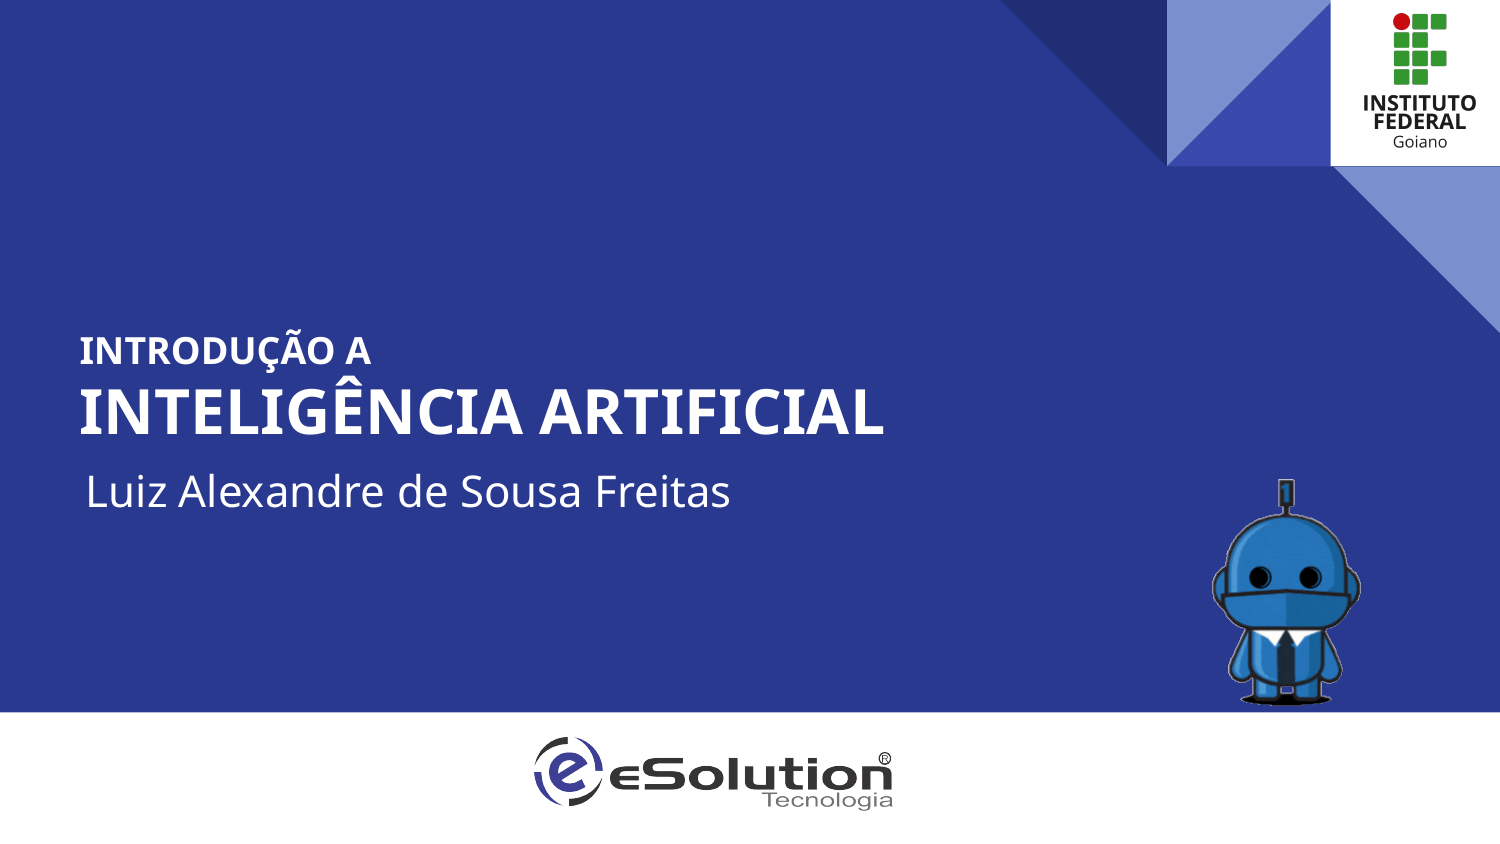

# INTRODUÇÃO A INTELIGÊNCIA ARTIFICIAL
Luiz Alexandre de Sousa Freitas